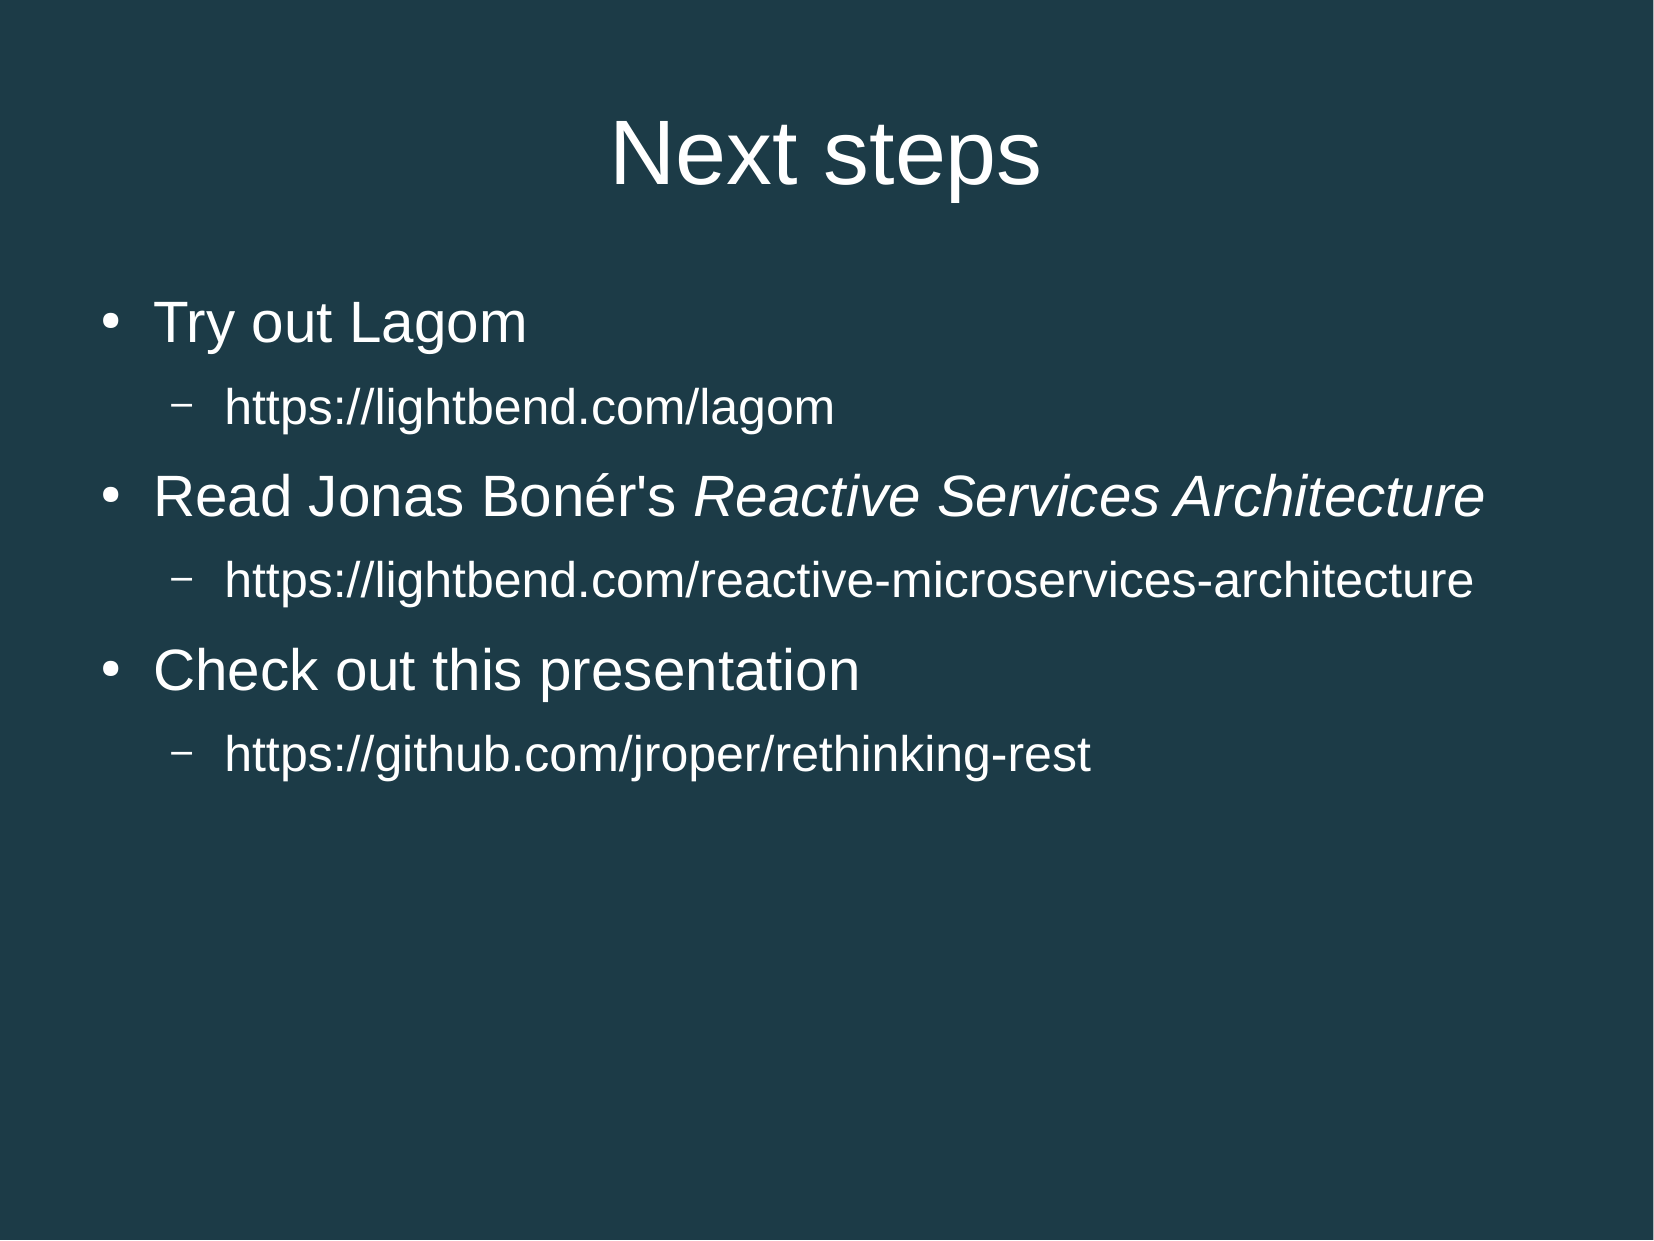

# Next steps
Try out Lagom
https://lightbend.com/lagom
Read Jonas Bonér's Reactive Services Architecture
https://lightbend.com/reactive-microservices-architecture
Check out this presentation
https://github.com/jroper/rethinking-rest